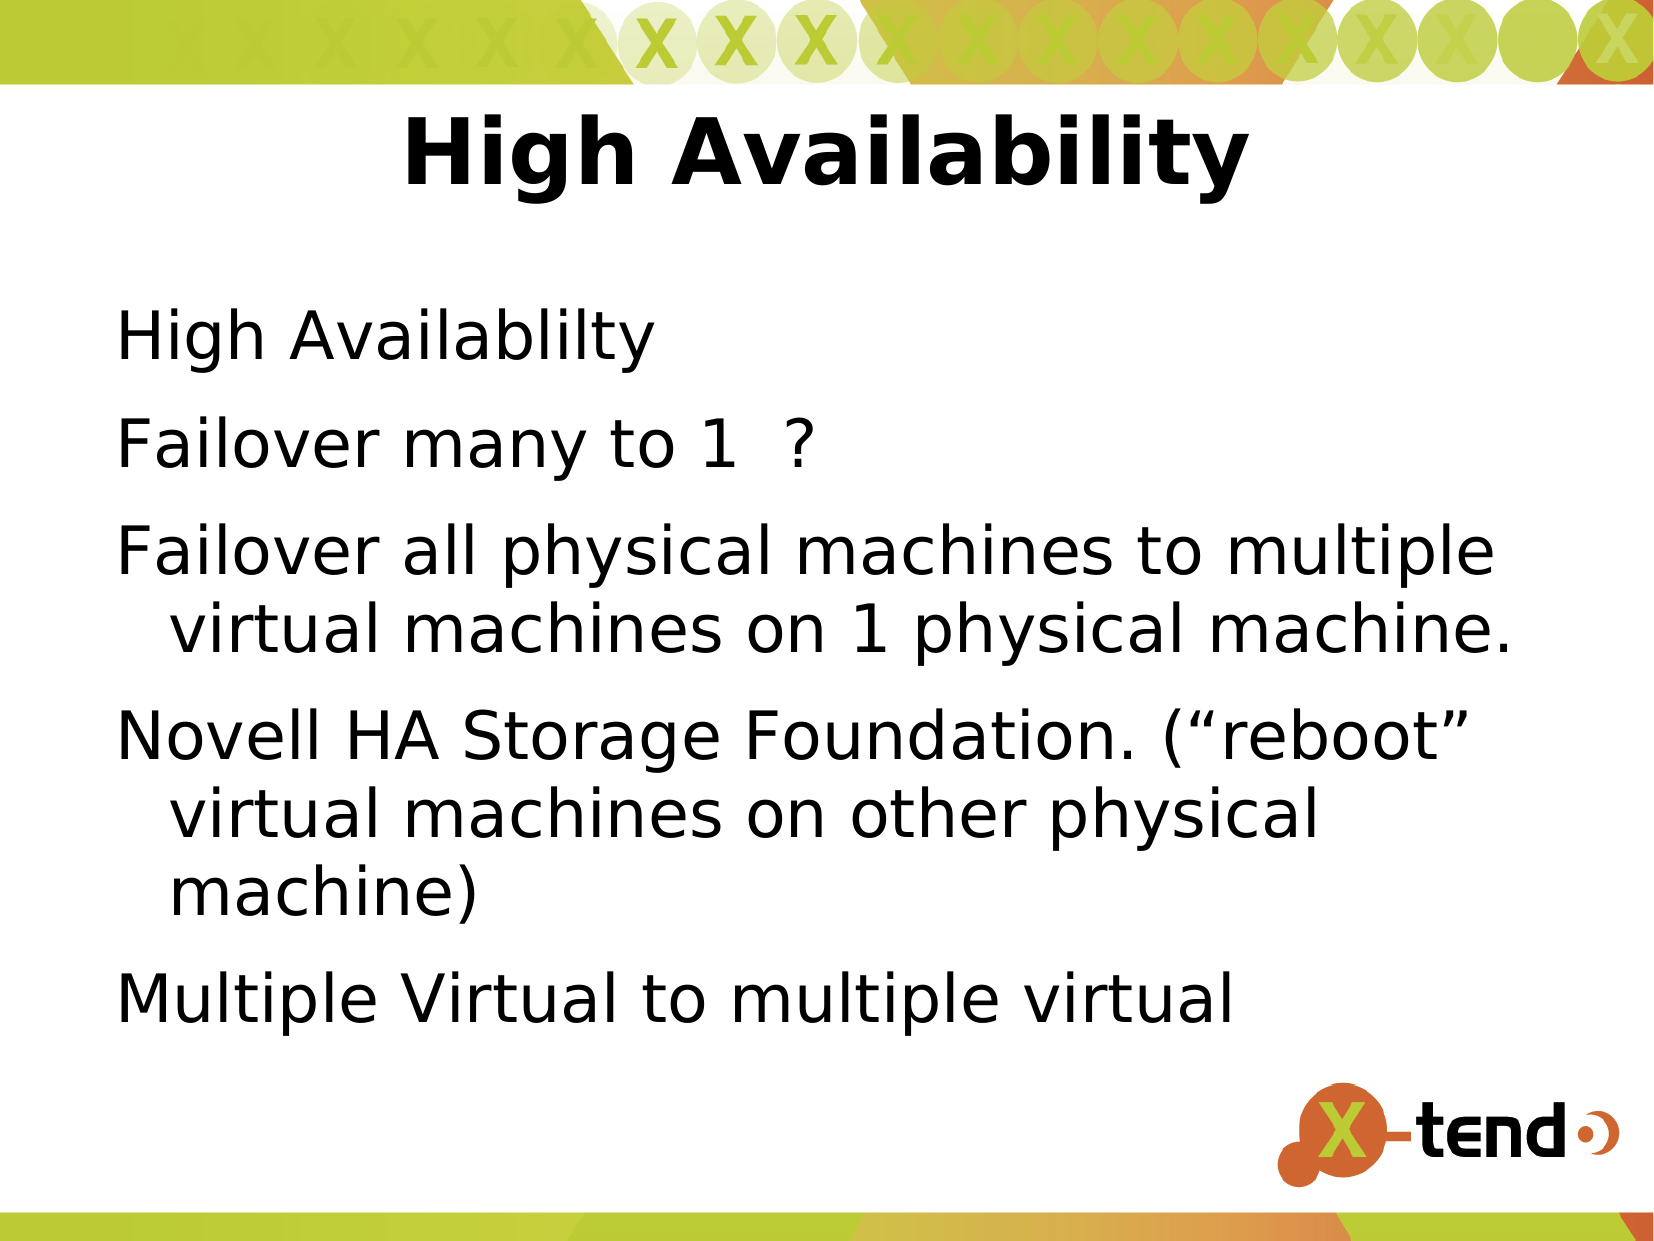

High Availability
# High Availablilty
Failover many to 1 ?
Failover all physical machines to multiple virtual machines on 1 physical machine.
Novell HA Storage Foundation. (“reboot” virtual machines on other physical machine)
Multiple Virtual to multiple virtual